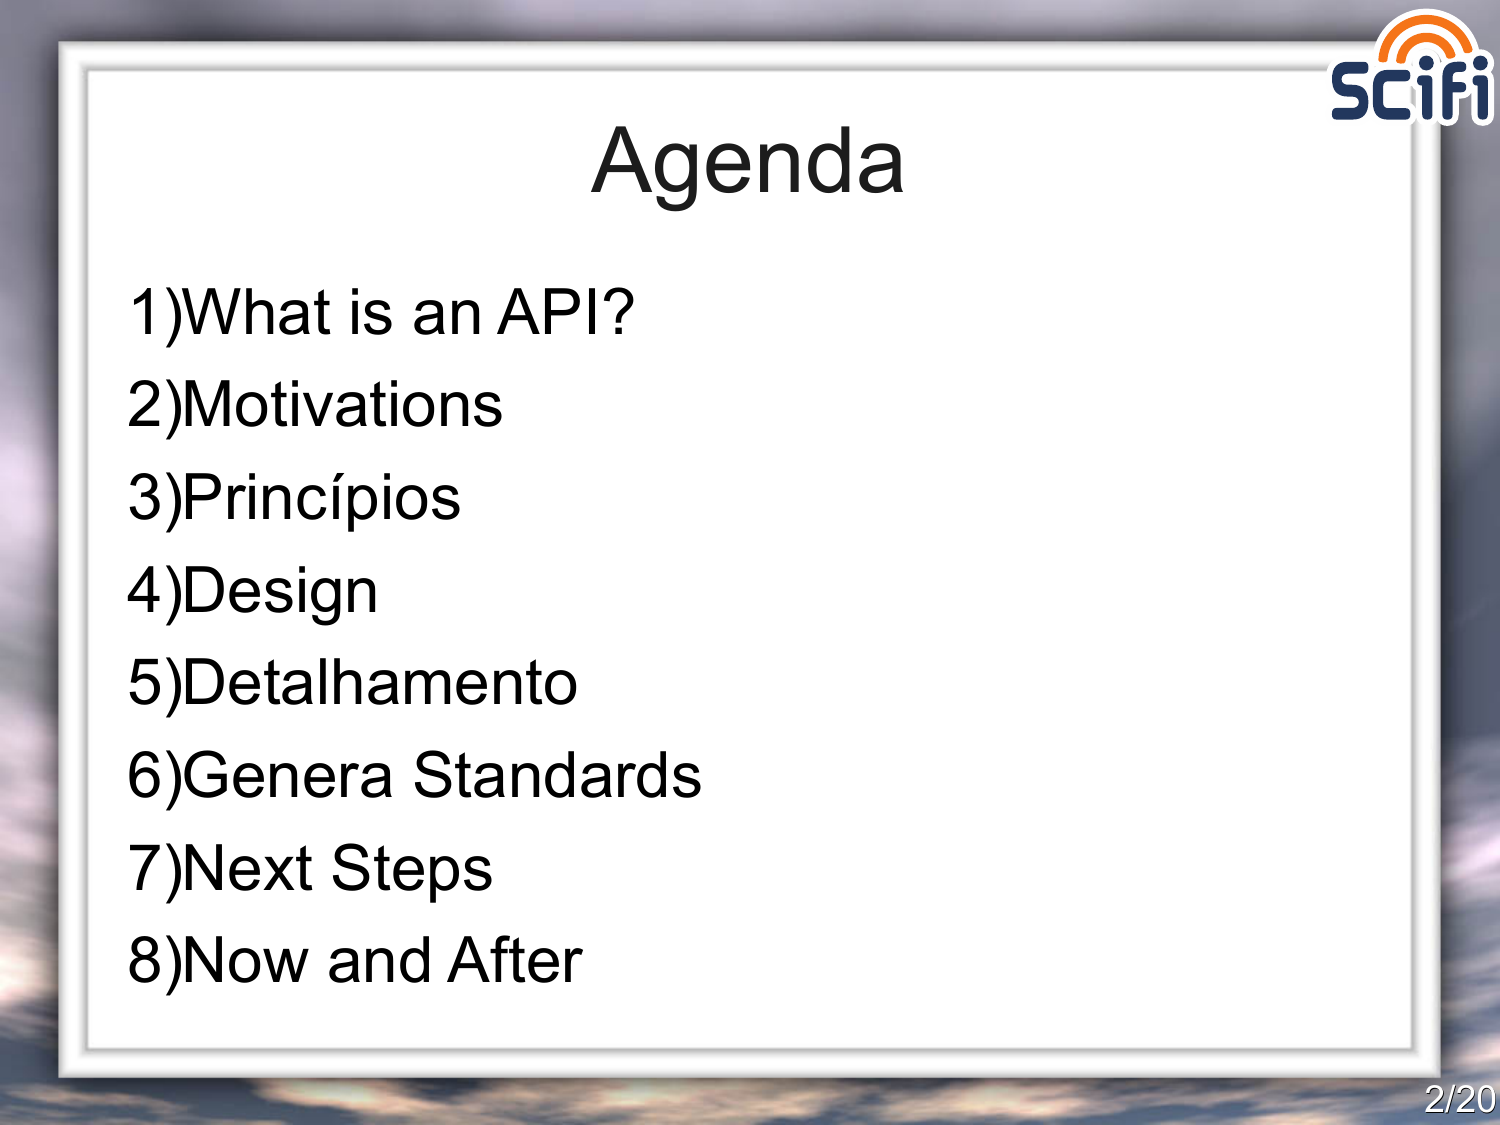

# Agenda
What is an API?
Motivations
Princípios
Design
Detalhamento
Genera Standards
Next Steps
Now and After